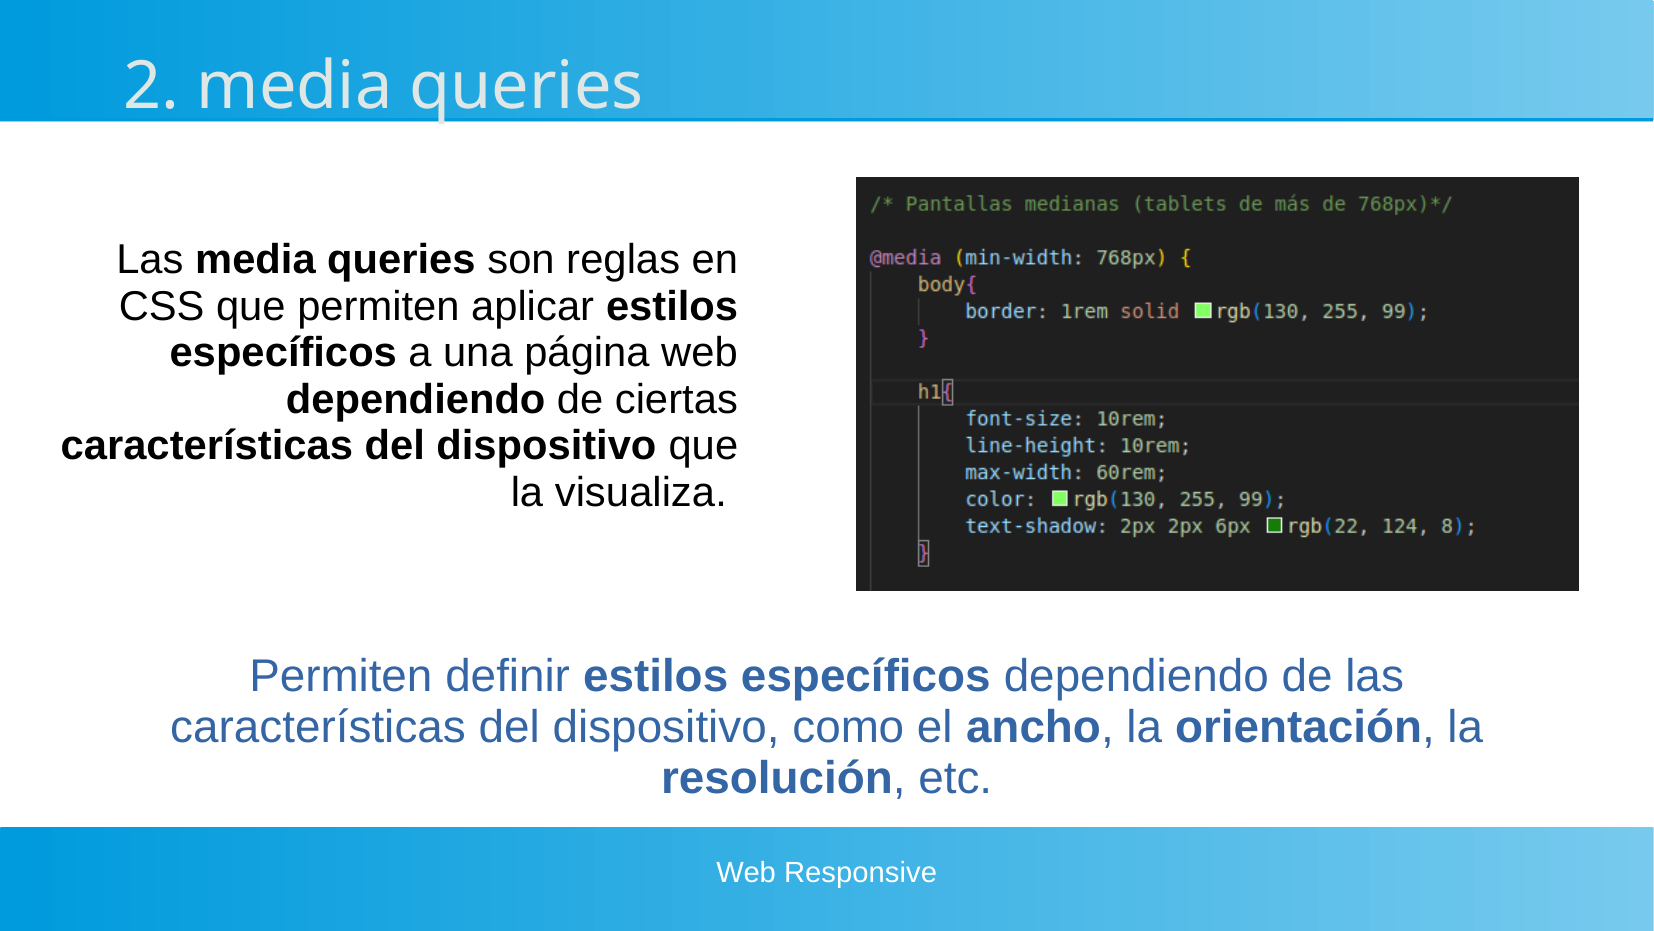

# 2. media queries
Las media queries son reglas en CSS que permiten aplicar estilos específicos a una página web dependiendo de ciertas características del dispositivo que la visualiza.
Permiten definir estilos específicos dependiendo de las características del dispositivo, como el ancho, la orientación, la resolución, etc.
Web Responsive